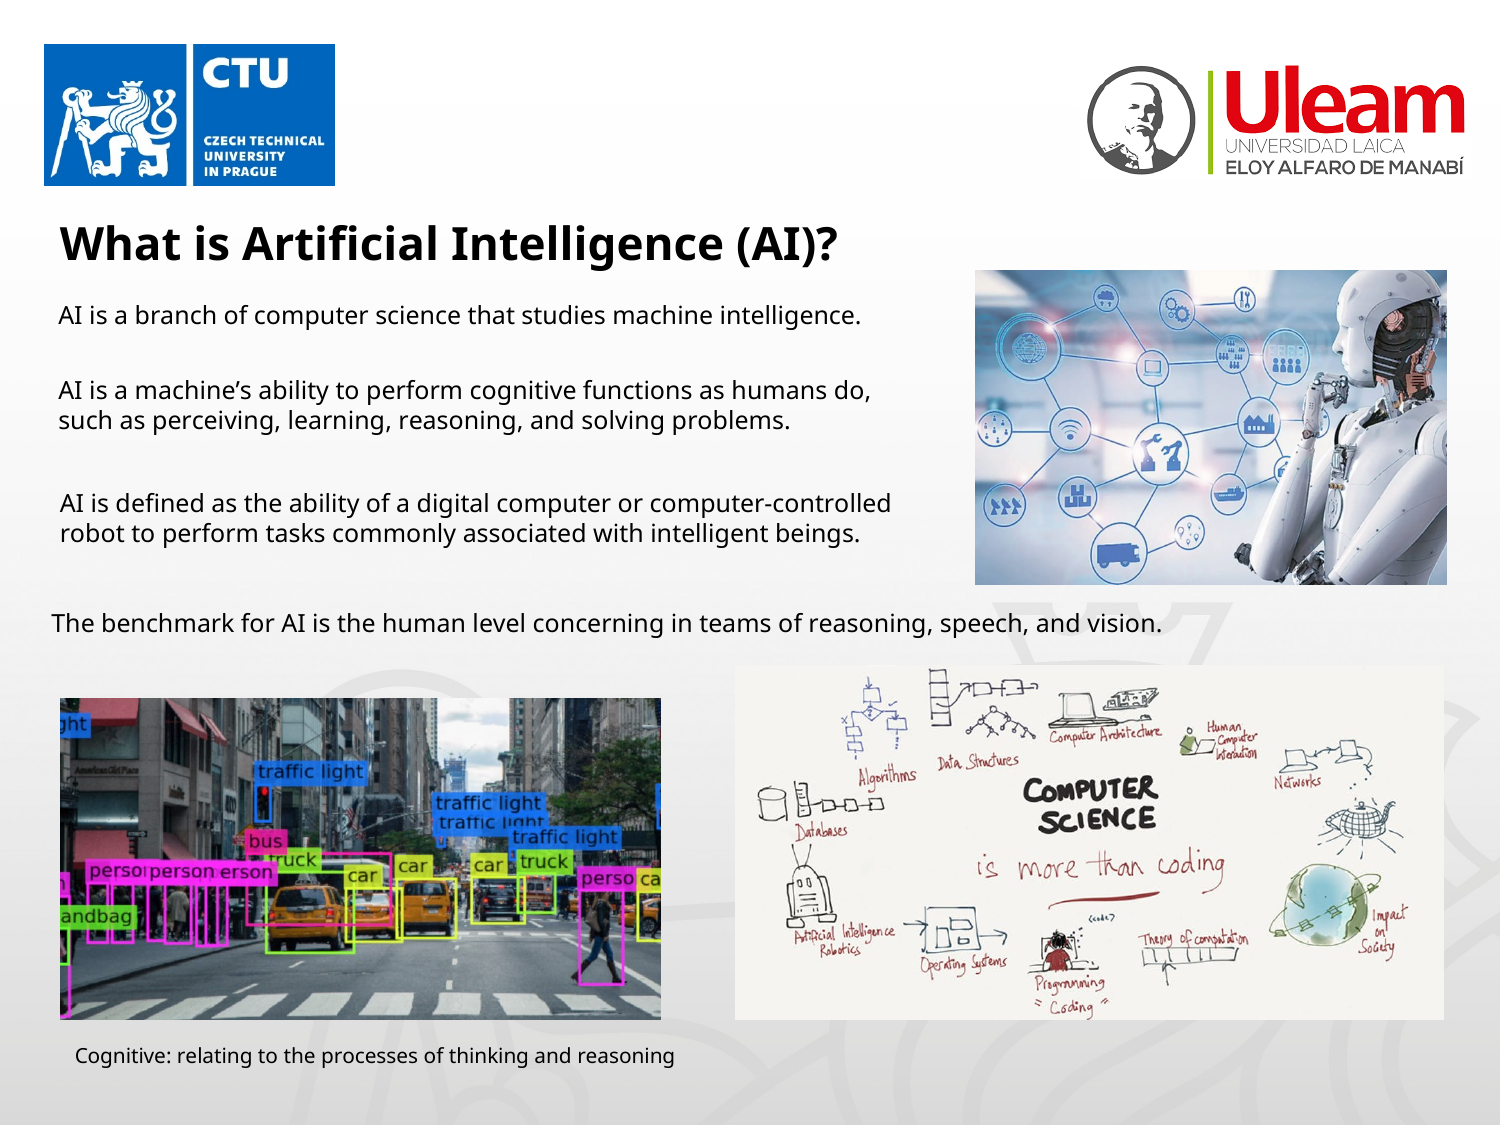

# What is Artificial Intelligence (AI)?
AI is a branch of computer science that studies machine intelligence.
AI is a machine’s ability to perform cognitive functions as humans do, such as perceiving, learning, reasoning, and solving problems.
AI is defined as the ability of a digital computer or computer-controlled robot to perform tasks commonly associated with intelligent beings.
 The benchmark for AI is the human level concerning in teams of reasoning, speech, and vision.
Cognitive: relating to the processes of thinking and reasoning